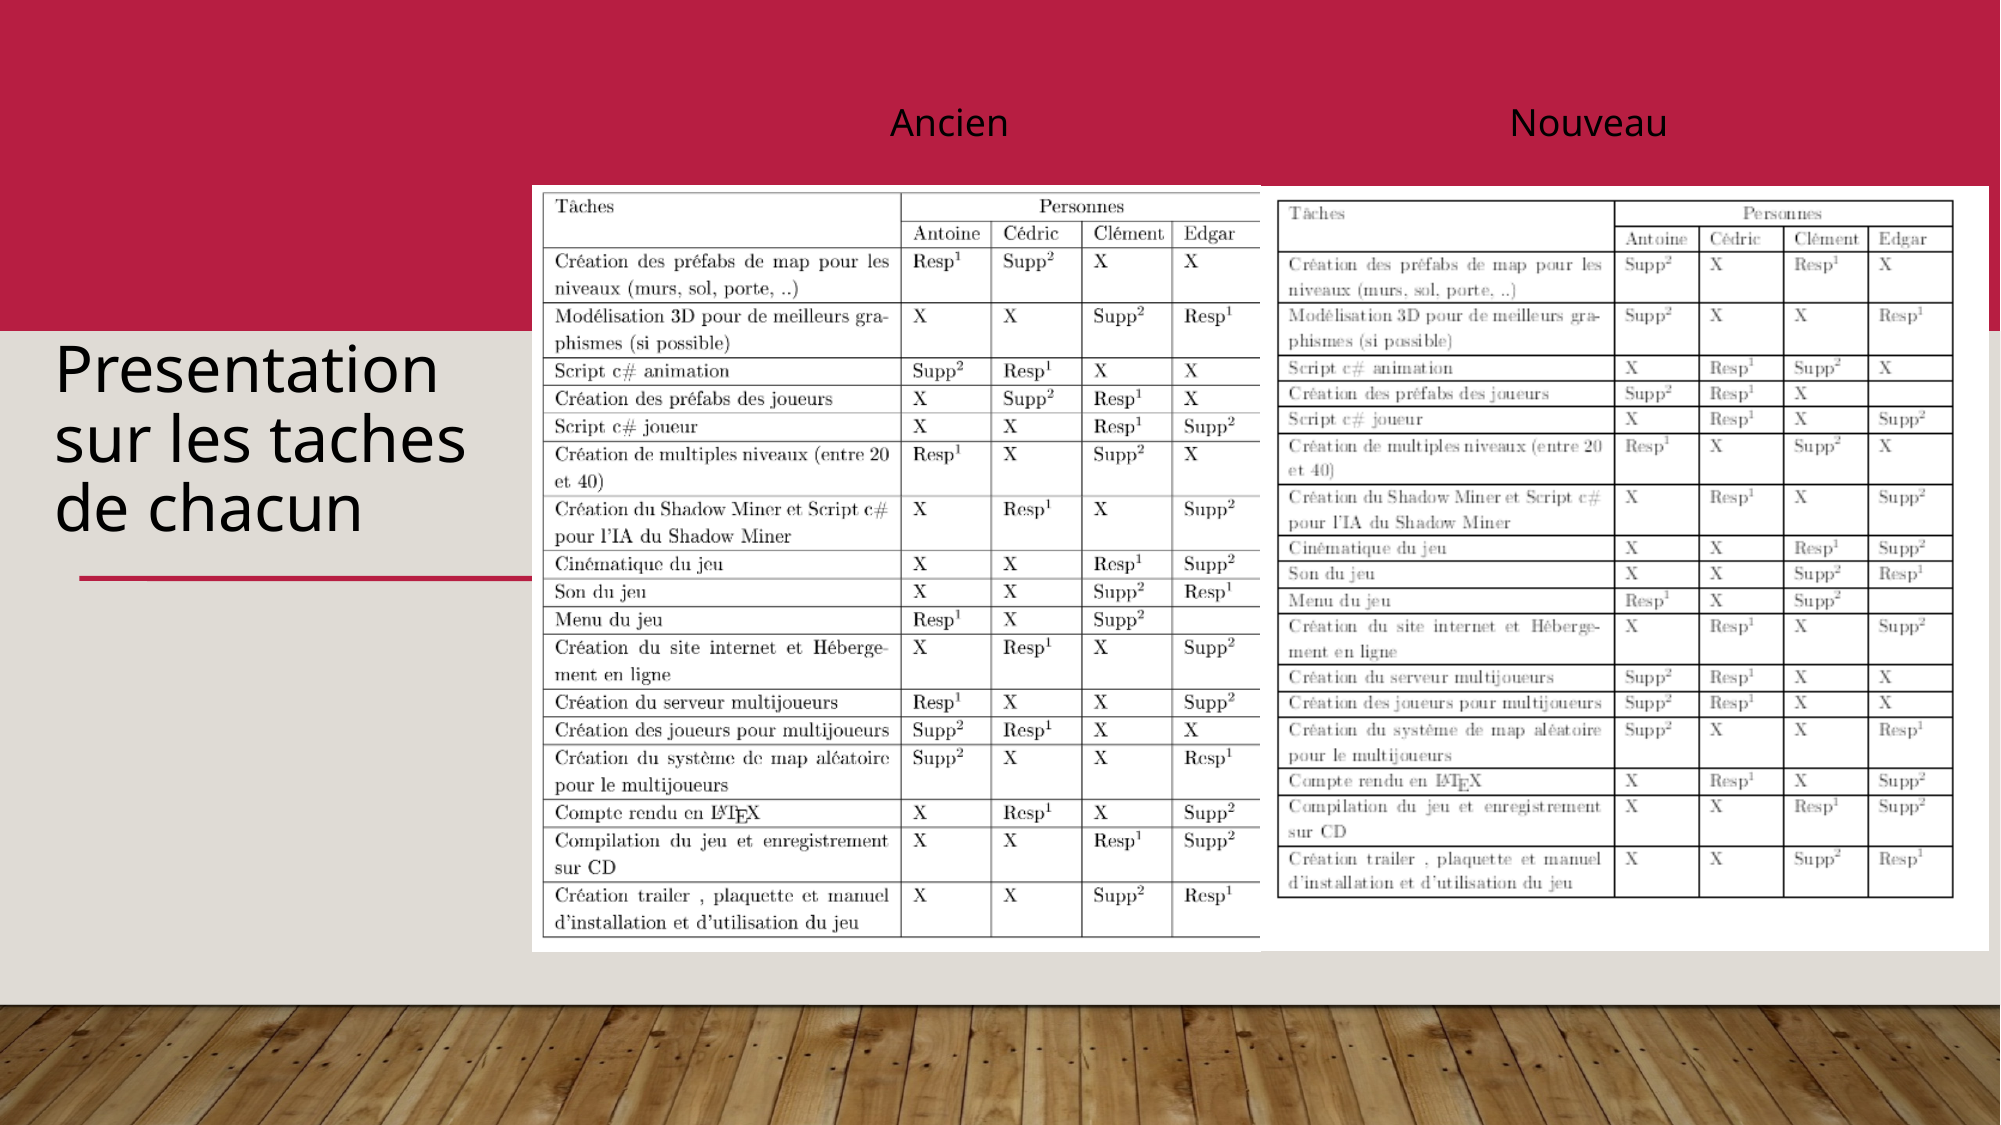

Ancien 							 Nouveau
# Presentation sur les taches de chacun